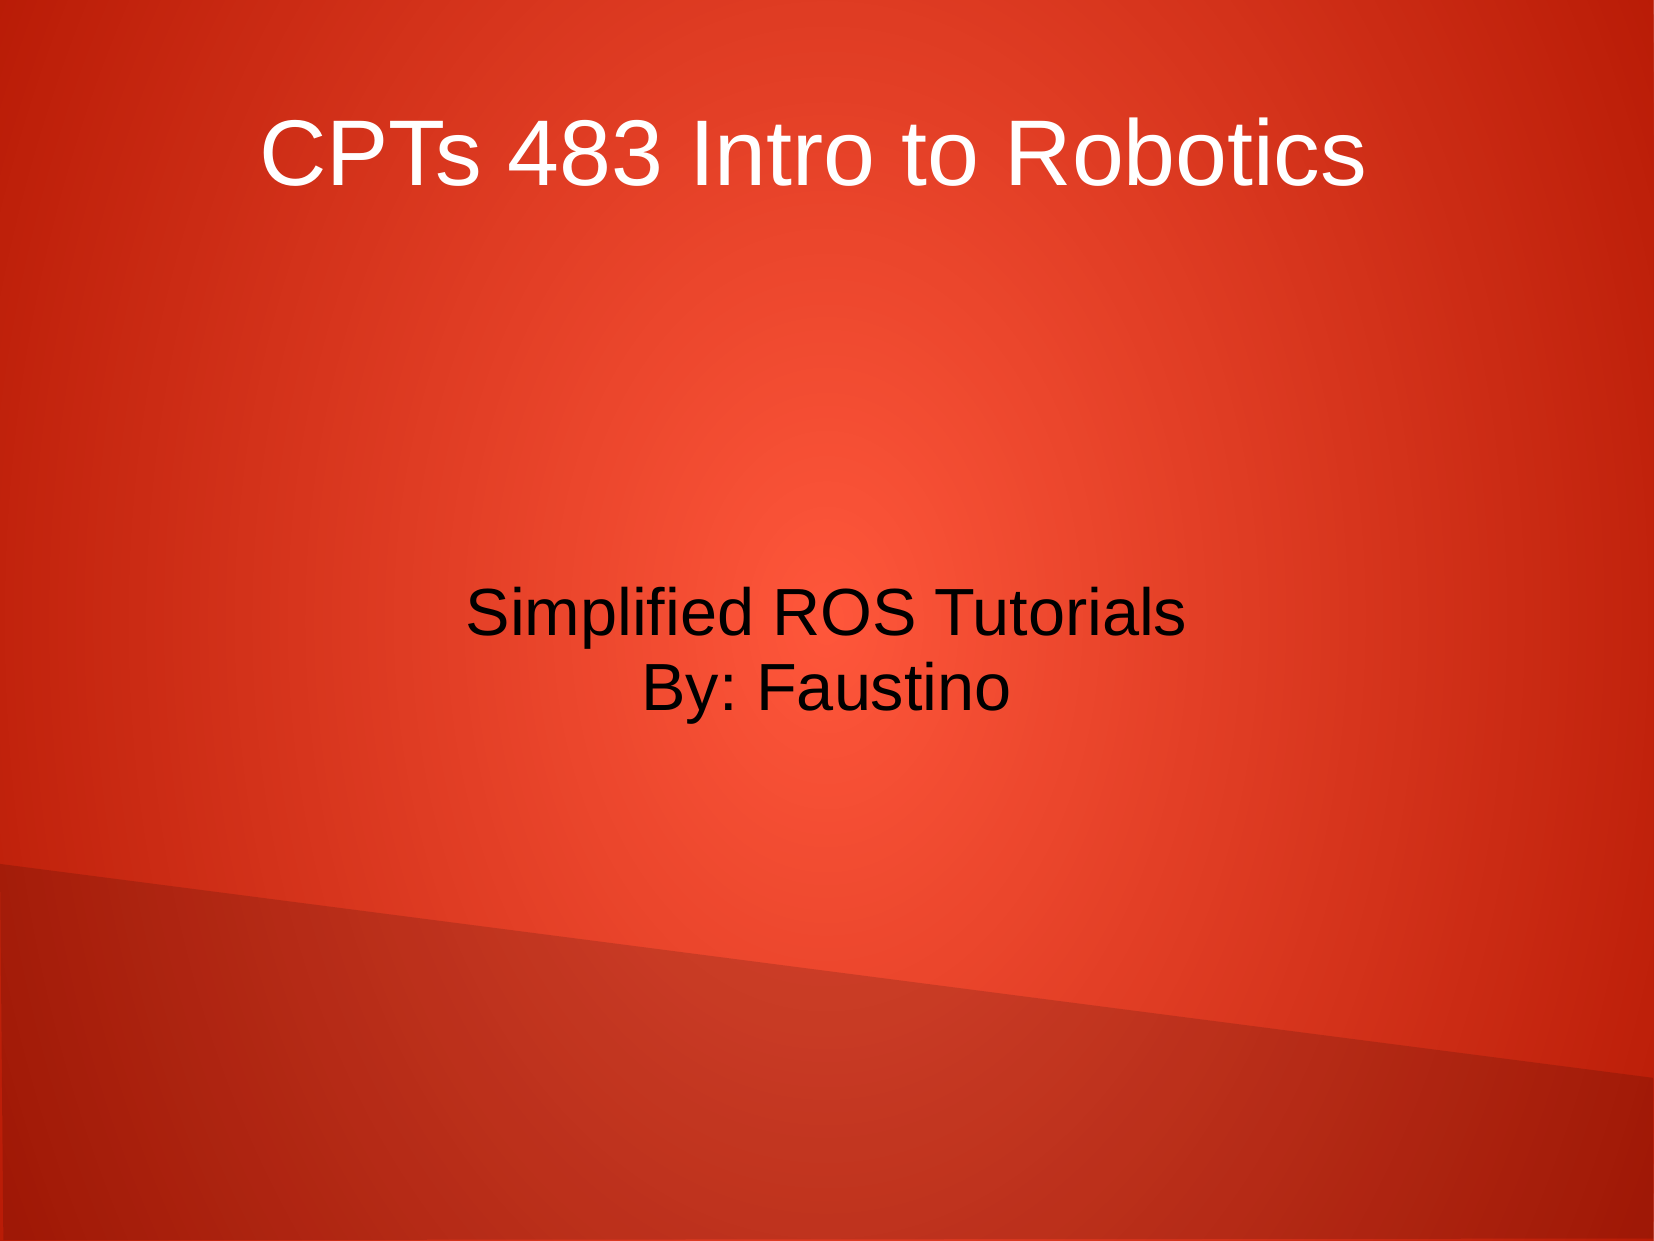

# CPTs 483 Intro to Robotics
Simplified ROS Tutorials
By: Faustino